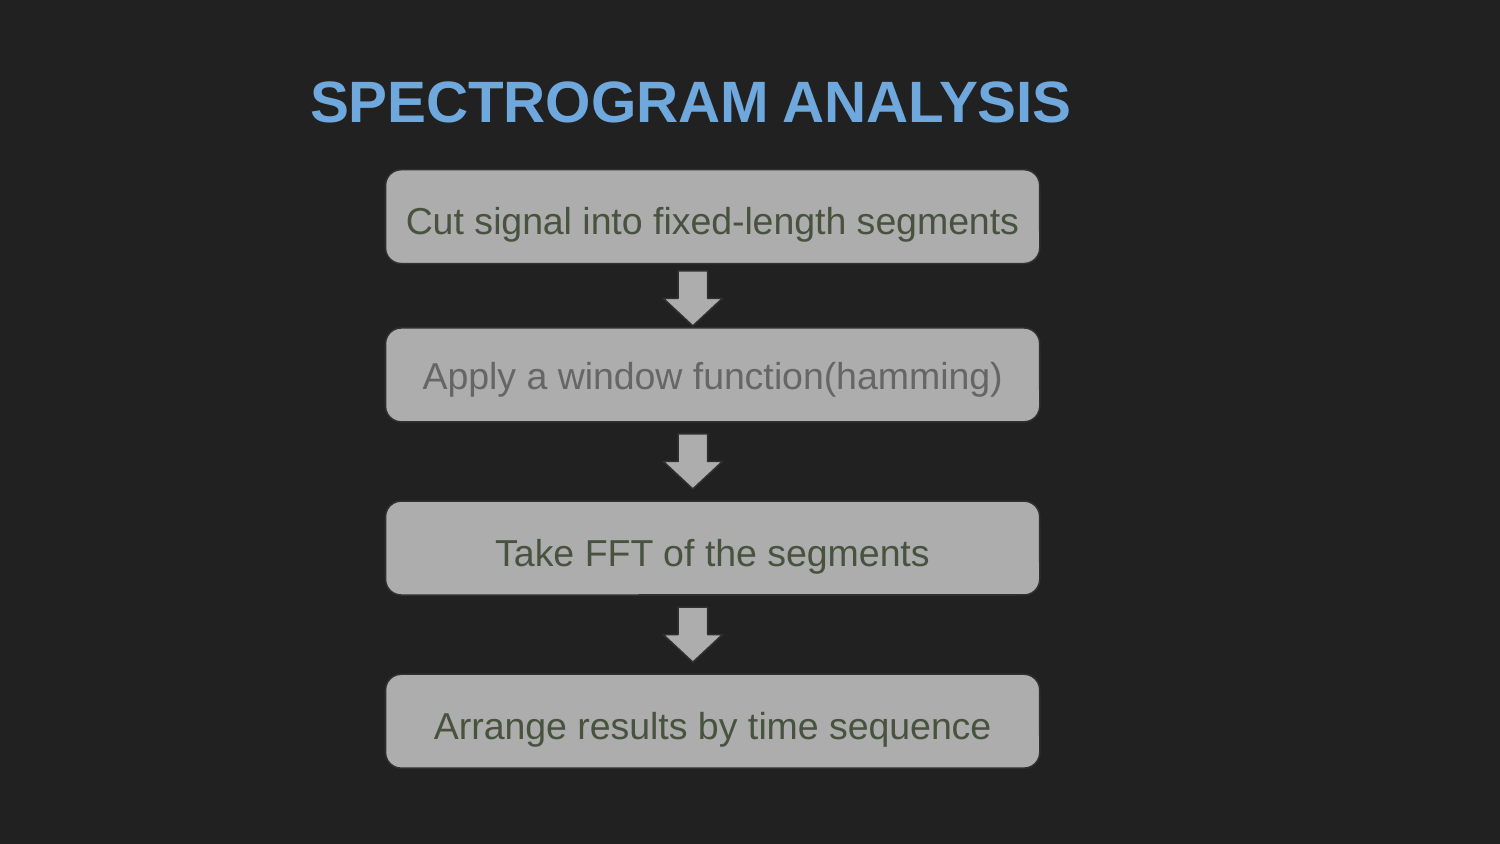

# SPECTROGRAM ANALYSIS
Cut signal into fixed-length segments
Apply a window function(hamming)
Take FFT of the segments
Arrange results by time sequence